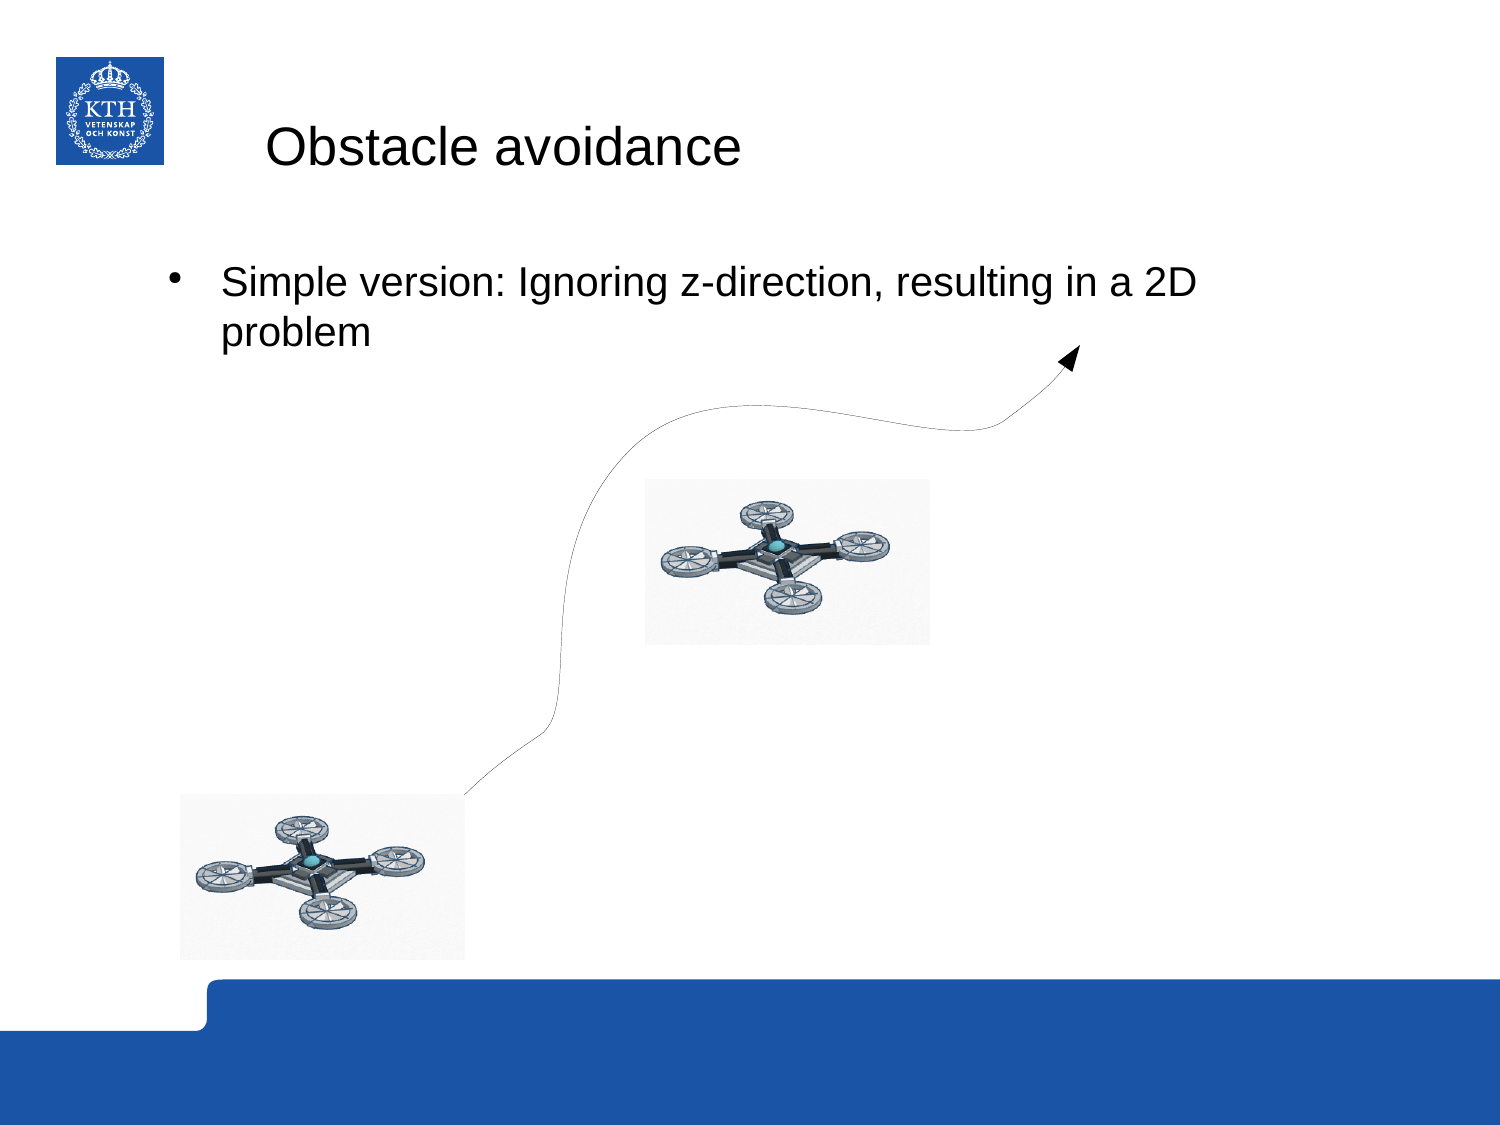

# Obstacle avoidance
Simple version: Ignoring z-direction, resulting in a 2D problem